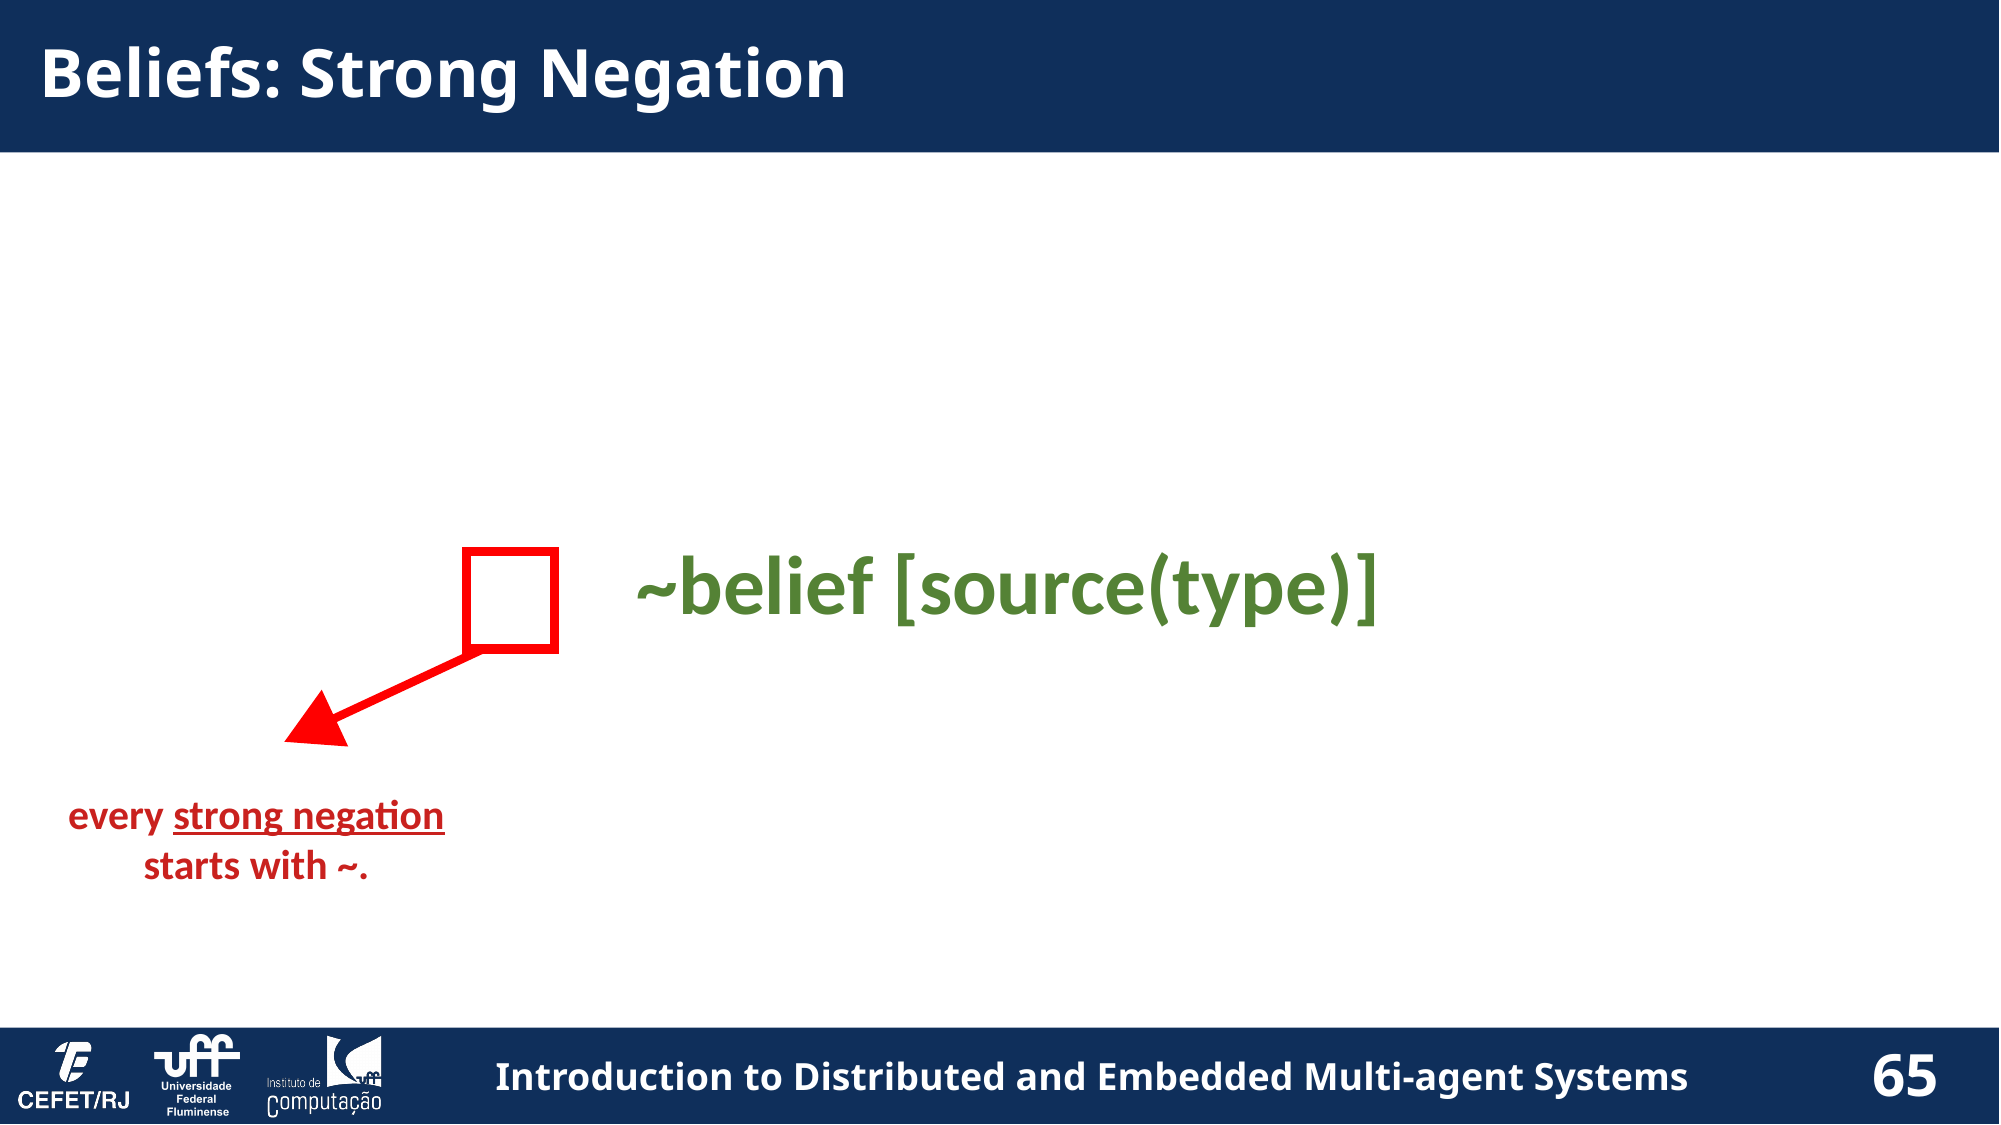

Beliefs: Strong Negation
~belief [source(type)]
every strong negation starts with ~.